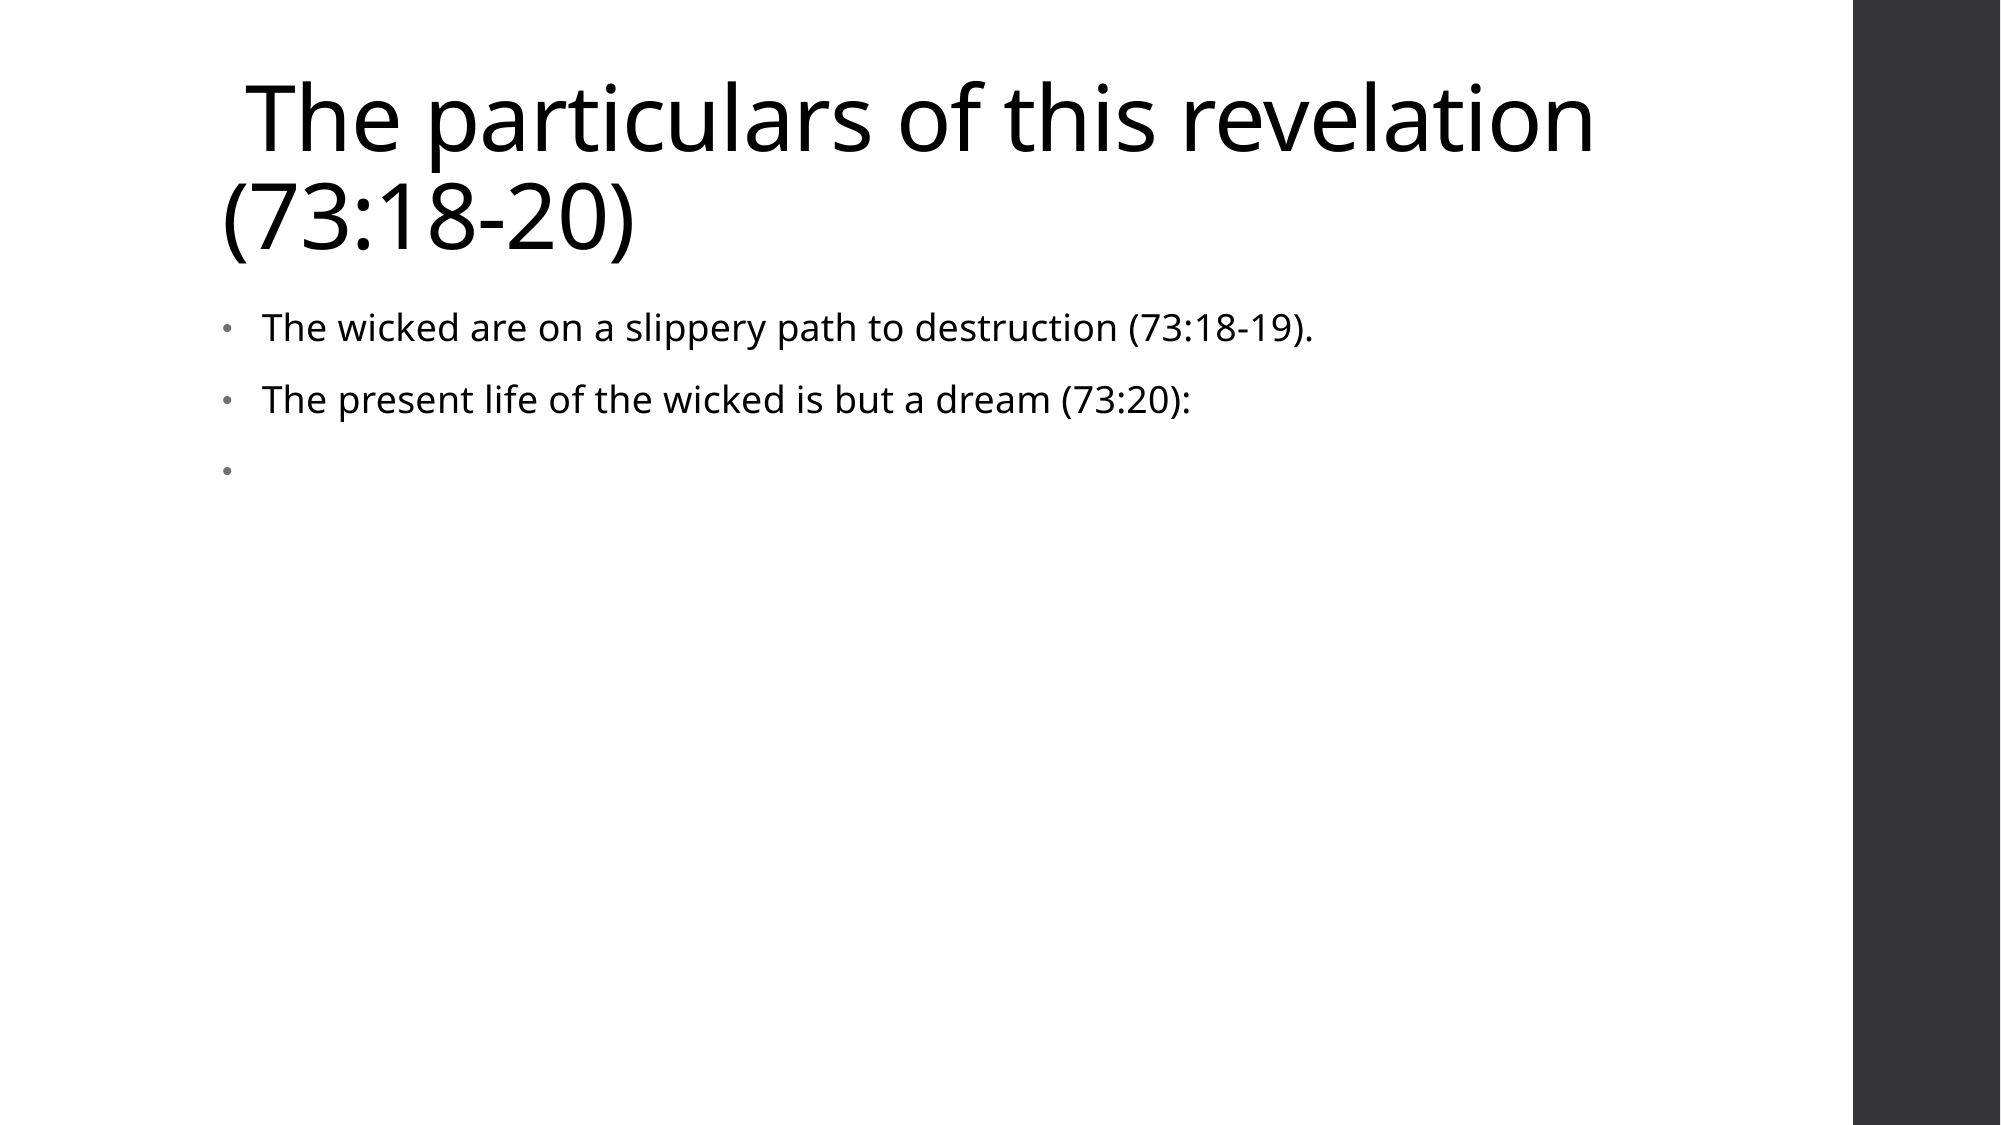

# The particulars of this revelation (73:18-20)
 The wicked are on a slippery path to destruction (73:18-19).
 The present life of the wicked is but a dream (73:20):